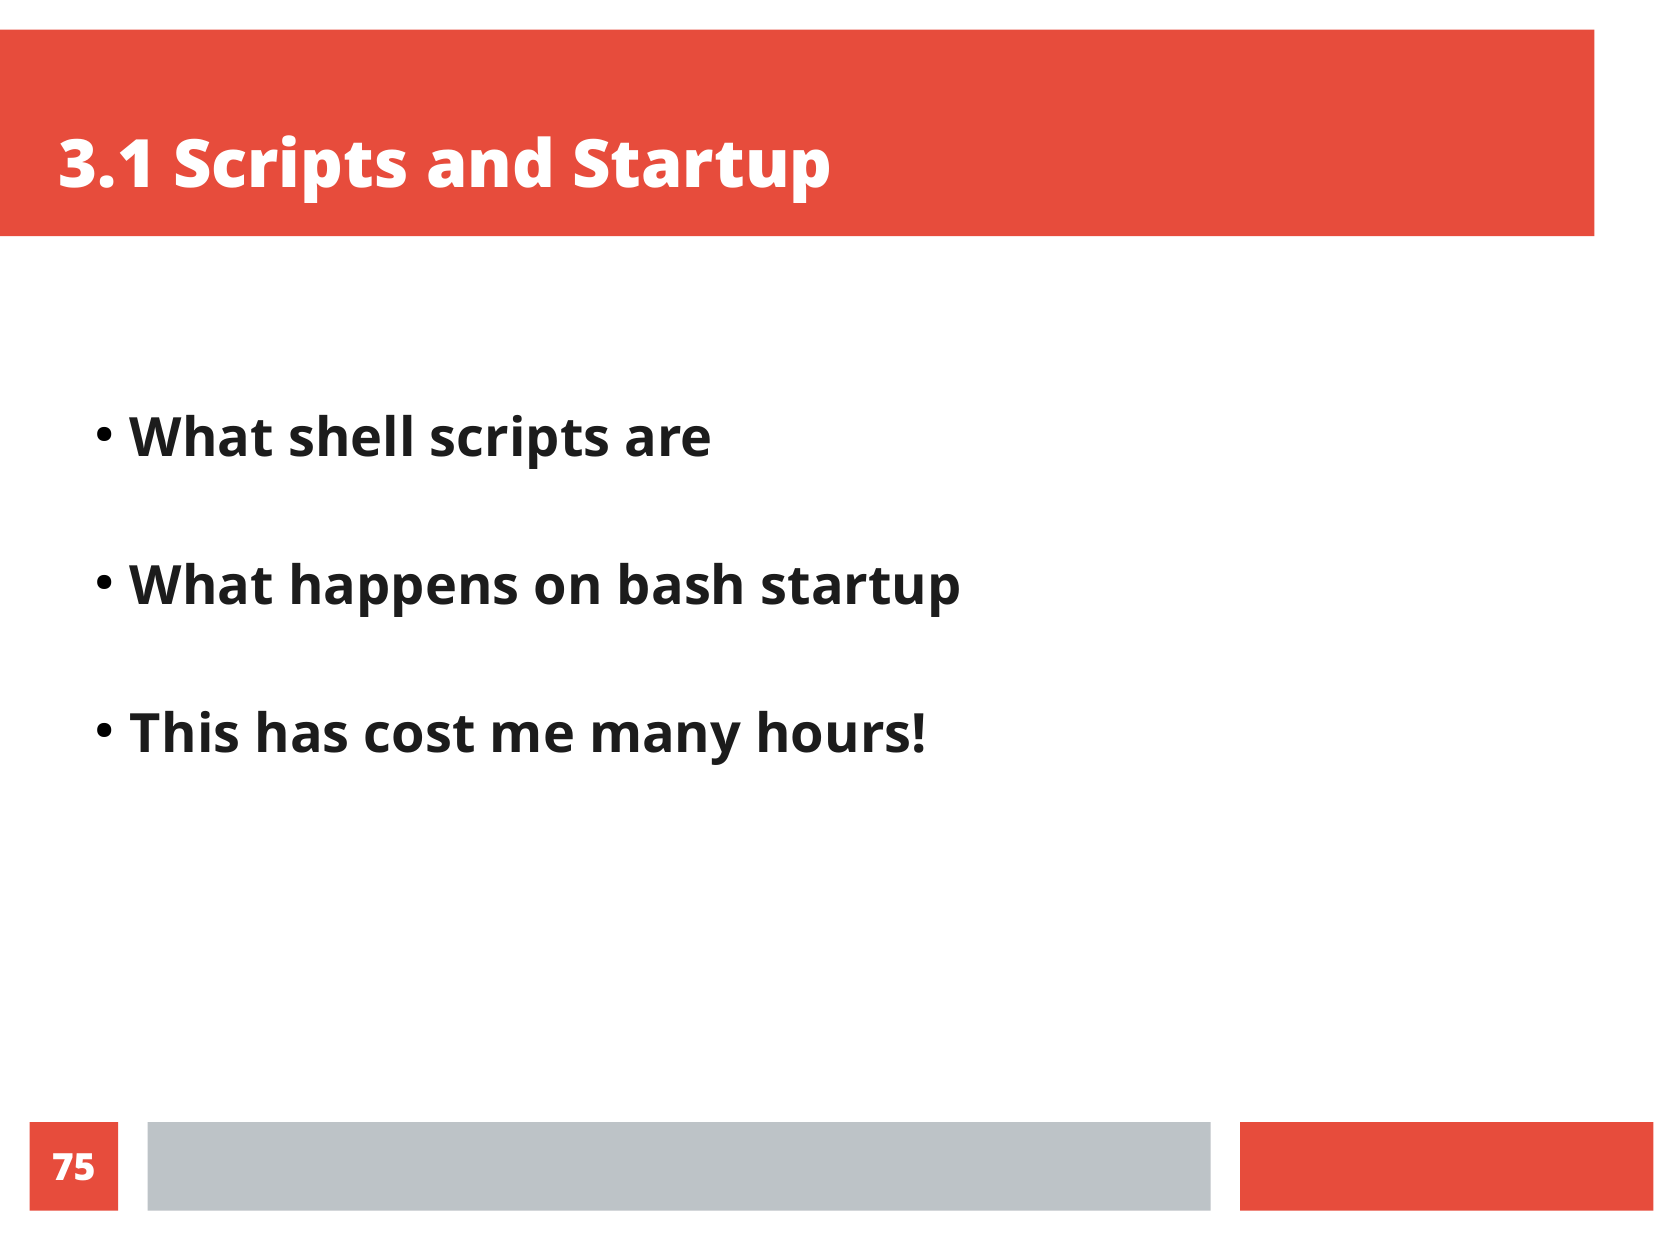

# 3.1 Scripts and Startup
What shell scripts are
What happens on bash startup
This has cost me many hours!
75